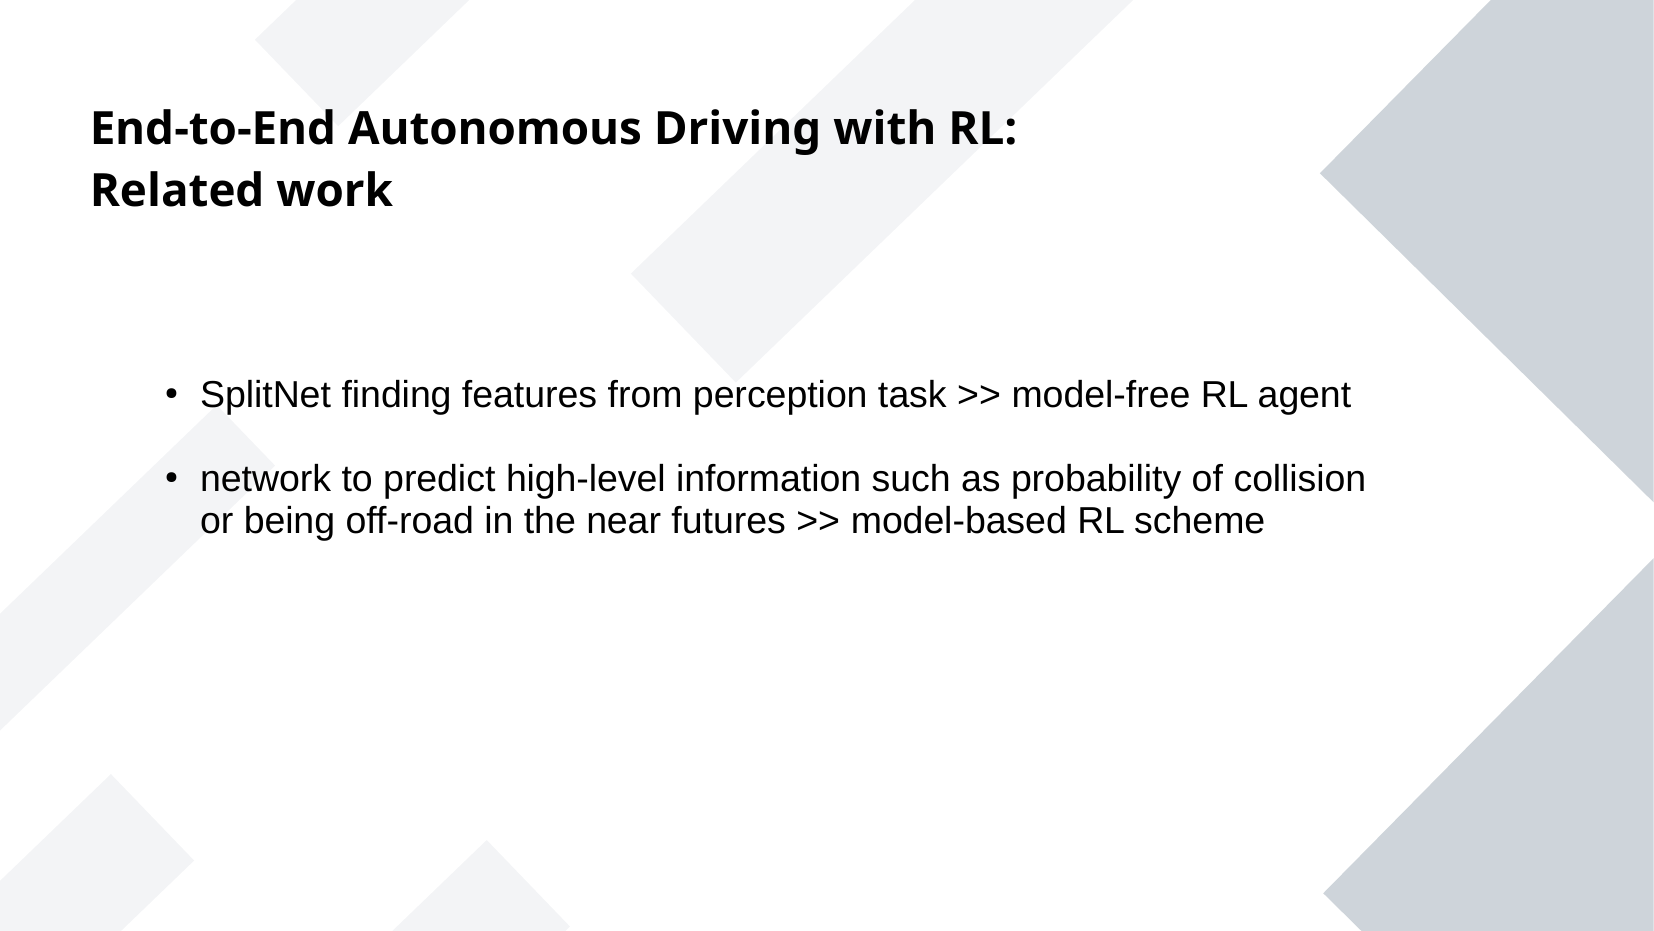

End-to-End Autonomous Driving with RL:
Related work
SplitNet finding features from perception task >> model-free RL agent
network to predict high-level information such as probability of collision or being off-road in the near futures >> model-based RL scheme